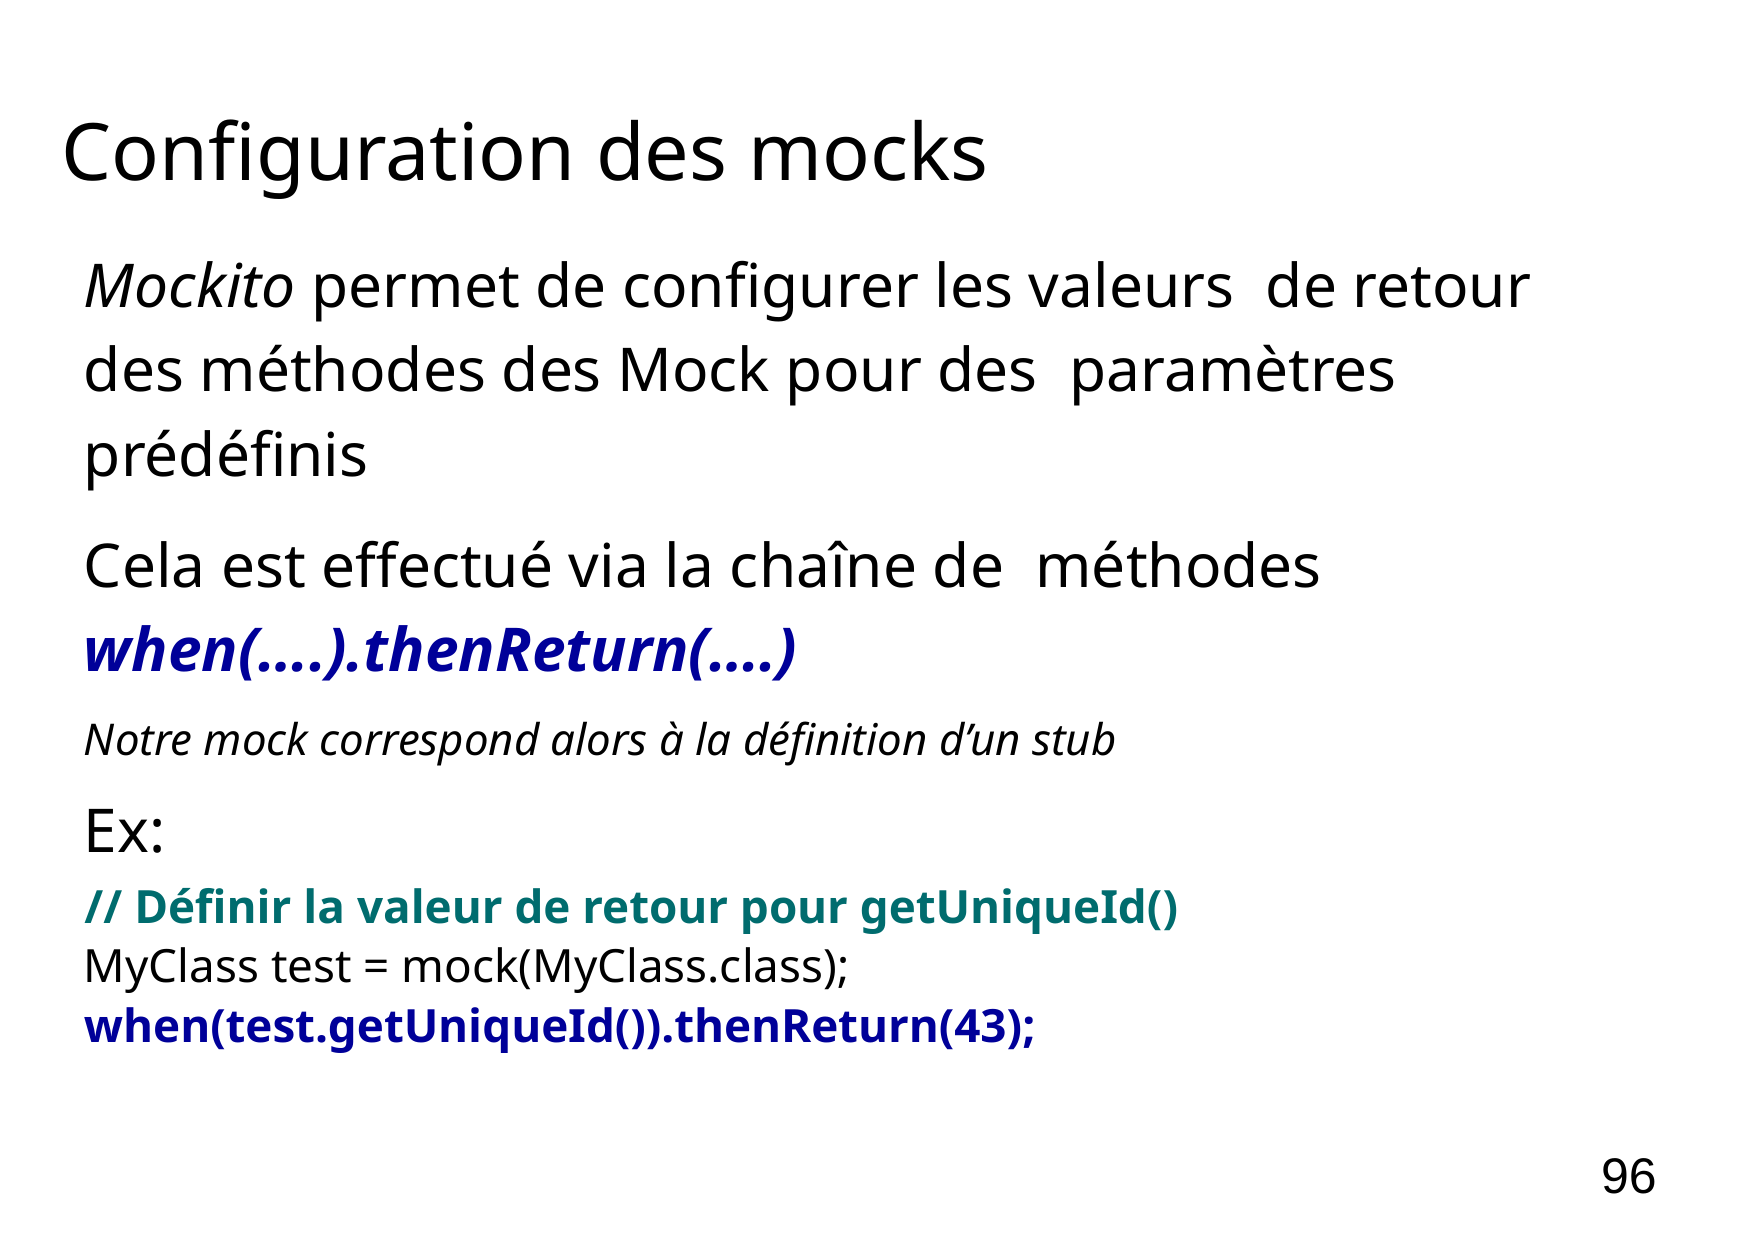

# Configuration des mocks
Mockito permet de configurer les valeurs de retour des méthodes des Mock pour des paramètres prédéfinis
Cela est effectué via la chaîne de méthodes when(….).thenReturn(….)
Notre mock correspond alors à la définition d’un stub
Ex:
// Définir la valeur de retour pour getUniqueId()
MyClass test = mock(MyClass.class);
when(test.getUniqueId()).thenReturn(43);
96